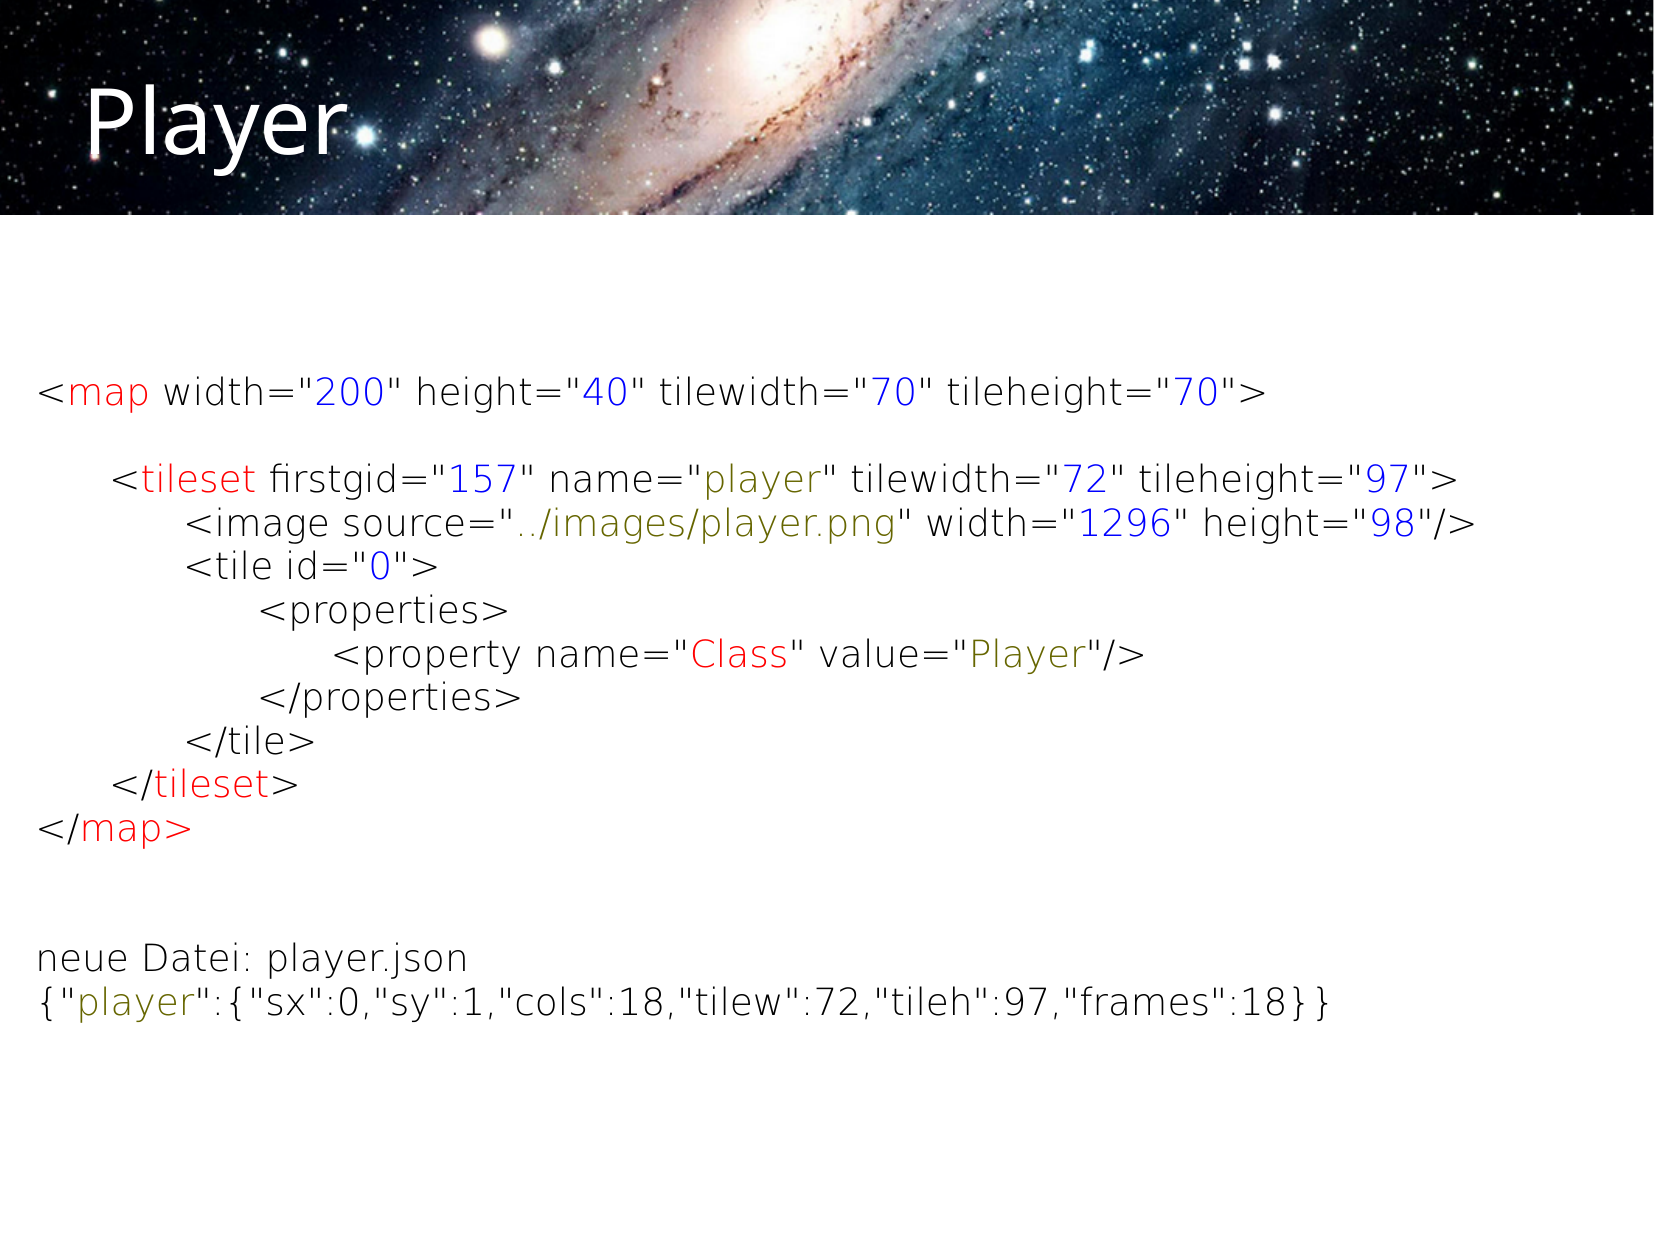

# Player
<map width="200" height="40" tilewidth="70" tileheight="70">
	<tileset firstgid="157" name="player" tilewidth="72" tileheight="97">
		<image source="../images/player.png" width="1296" height="98"/>
		<tile id="0">
			<properties>
				<property name="Class" value="Player"/>
			</properties>
		</tile>
 	</tileset>
</map>
neue Datei: player.json
{"player":{"sx":0,"sy":1,"cols":18,"tilew":72,"tileh":97,"frames":18}}